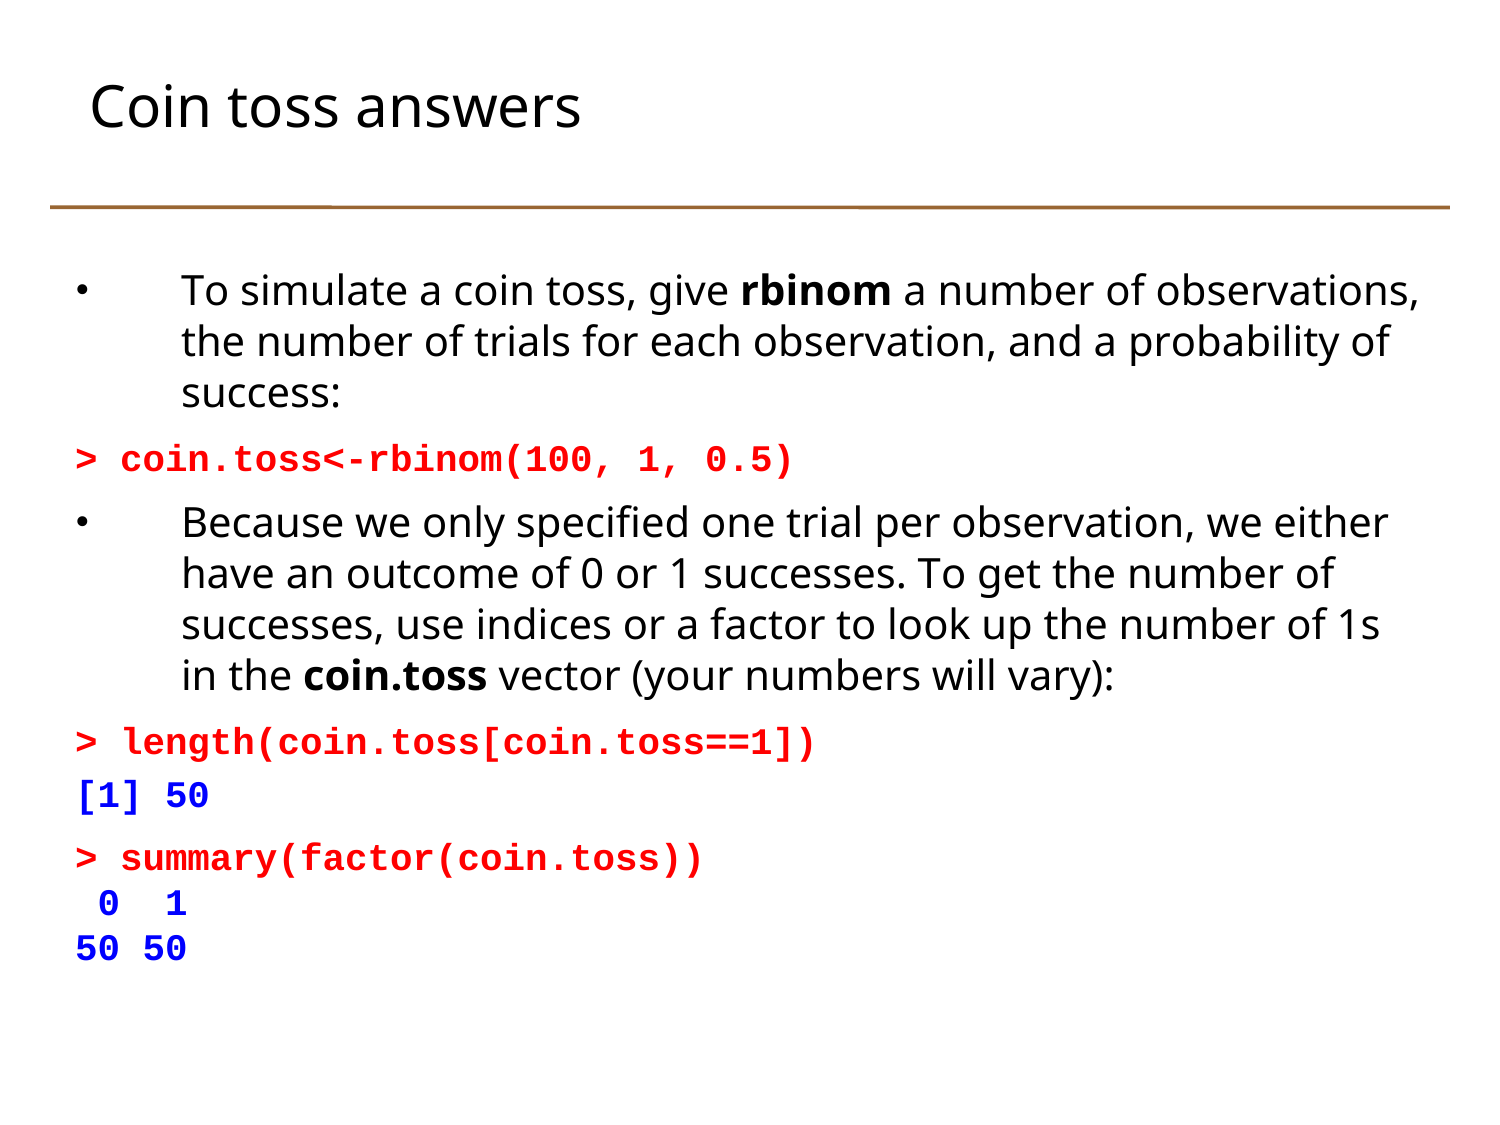

Coin toss answers
To simulate a coin toss, give rbinom a number of observations, the number of trials for each observation, and a probability of success:
> coin.toss<-rbinom(100, 1, 0.5)
Because we only specified one trial per observation, we either have an outcome of 0 or 1 successes. To get the number of successes, use indices or a factor to look up the number of 1s in the coin.toss vector (your numbers will vary):
> length(coin.toss[coin.toss==1])
[1] 50
> summary(factor(coin.toss))
 0 1
50 50